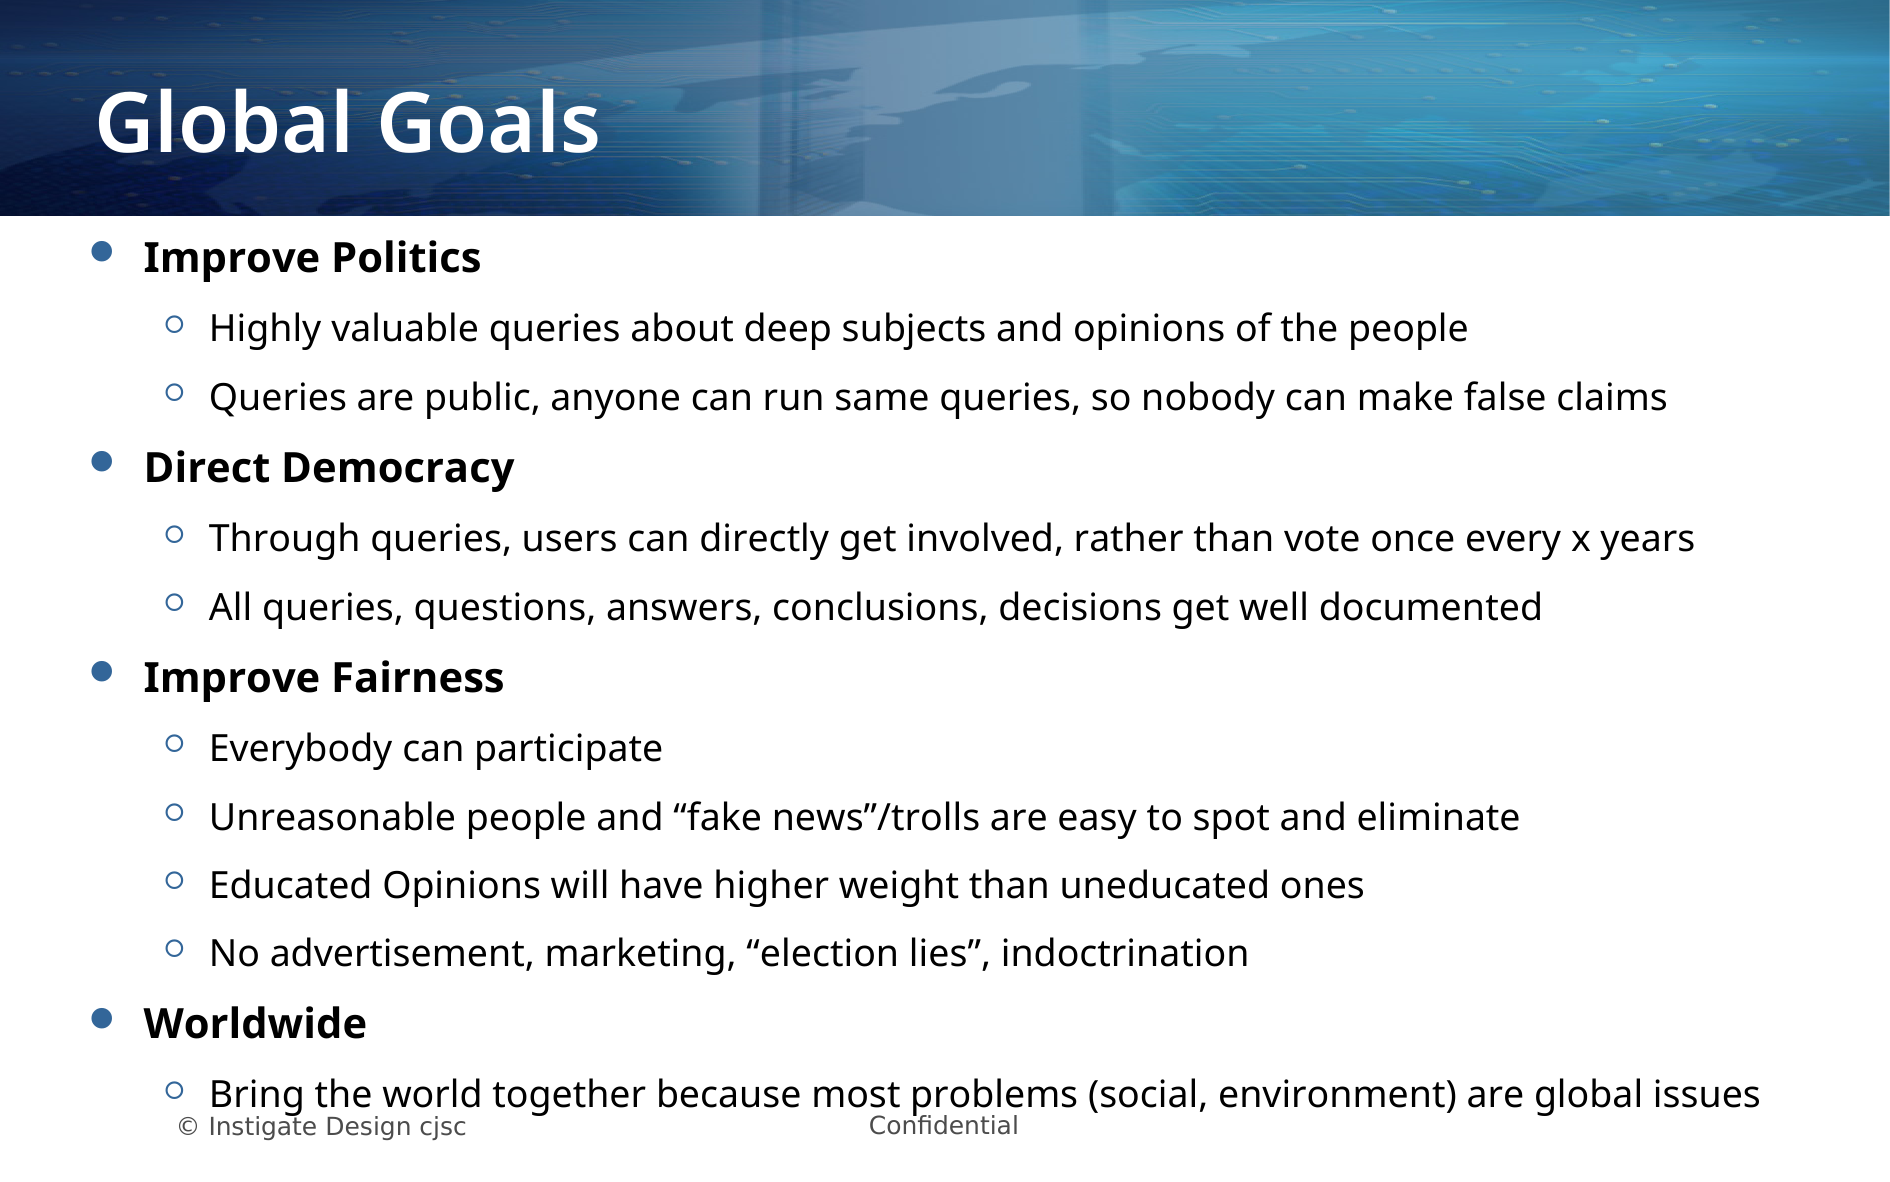

# Global Goals
Improve Politics
Highly valuable queries about deep subjects and opinions of the people
Queries are public, anyone can run same queries, so nobody can make false claims
Direct Democracy
Through queries, users can directly get involved, rather than vote once every x years
All queries, questions, answers, conclusions, decisions get well documented
Improve Fairness
Everybody can participate
Unreasonable people and “fake news”/trolls are easy to spot and eliminate
Educated Opinions will have higher weight than uneducated ones
No advertisement, marketing, “election lies”, indoctrination
Worldwide
Bring the world together because most problems (social, environment) are global issues